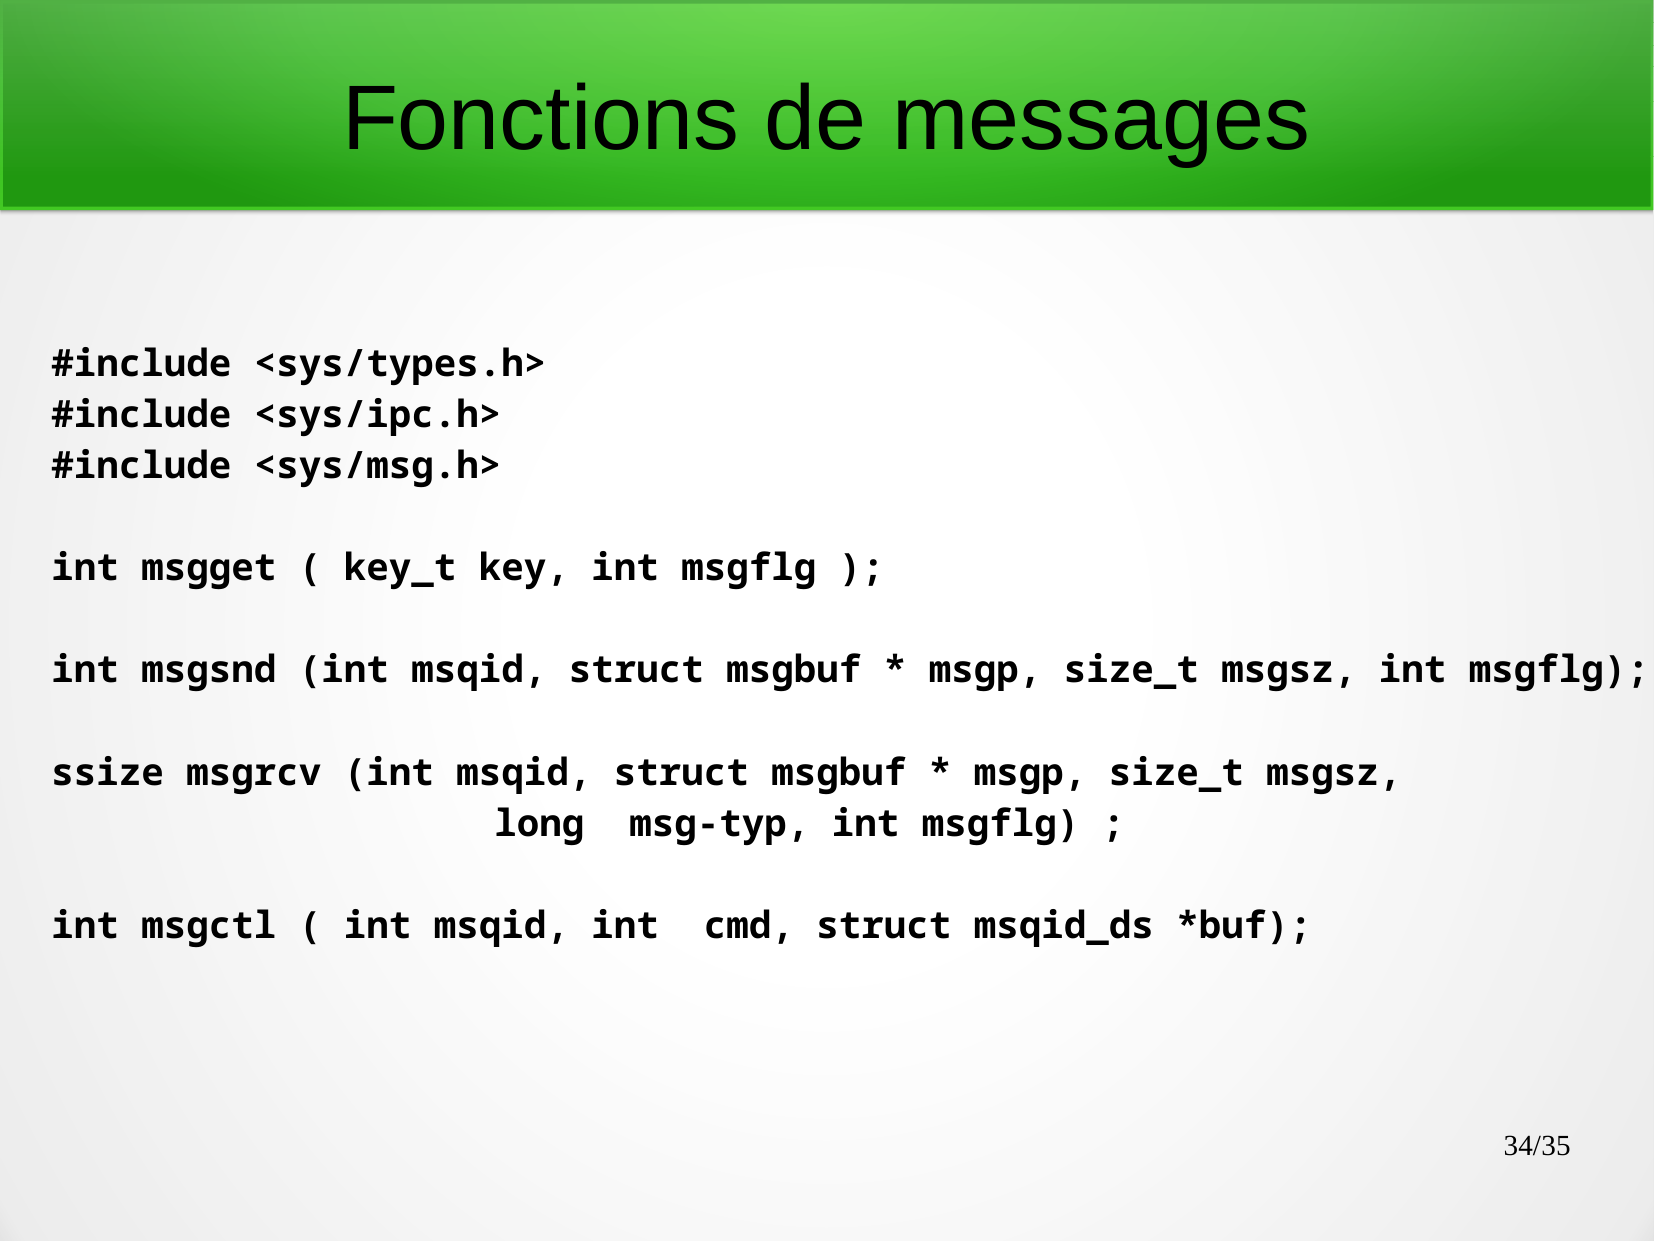

# Fonctions de messages
#include <sys/types.h>
#include <sys/ipc.h>
#include <sys/msg.h>
int msgget ( key_t key, int msgflg );
int msgsnd (int msqid, struct msgbuf * msgp, size_t msgsz, int msgflg);
ssize msgrcv (int msqid, struct msgbuf * msgp, size_t msgsz,
						long msg-typ, int msgflg) ;
int msgctl ( int msqid, int cmd, struct msqid_ds *buf);
34